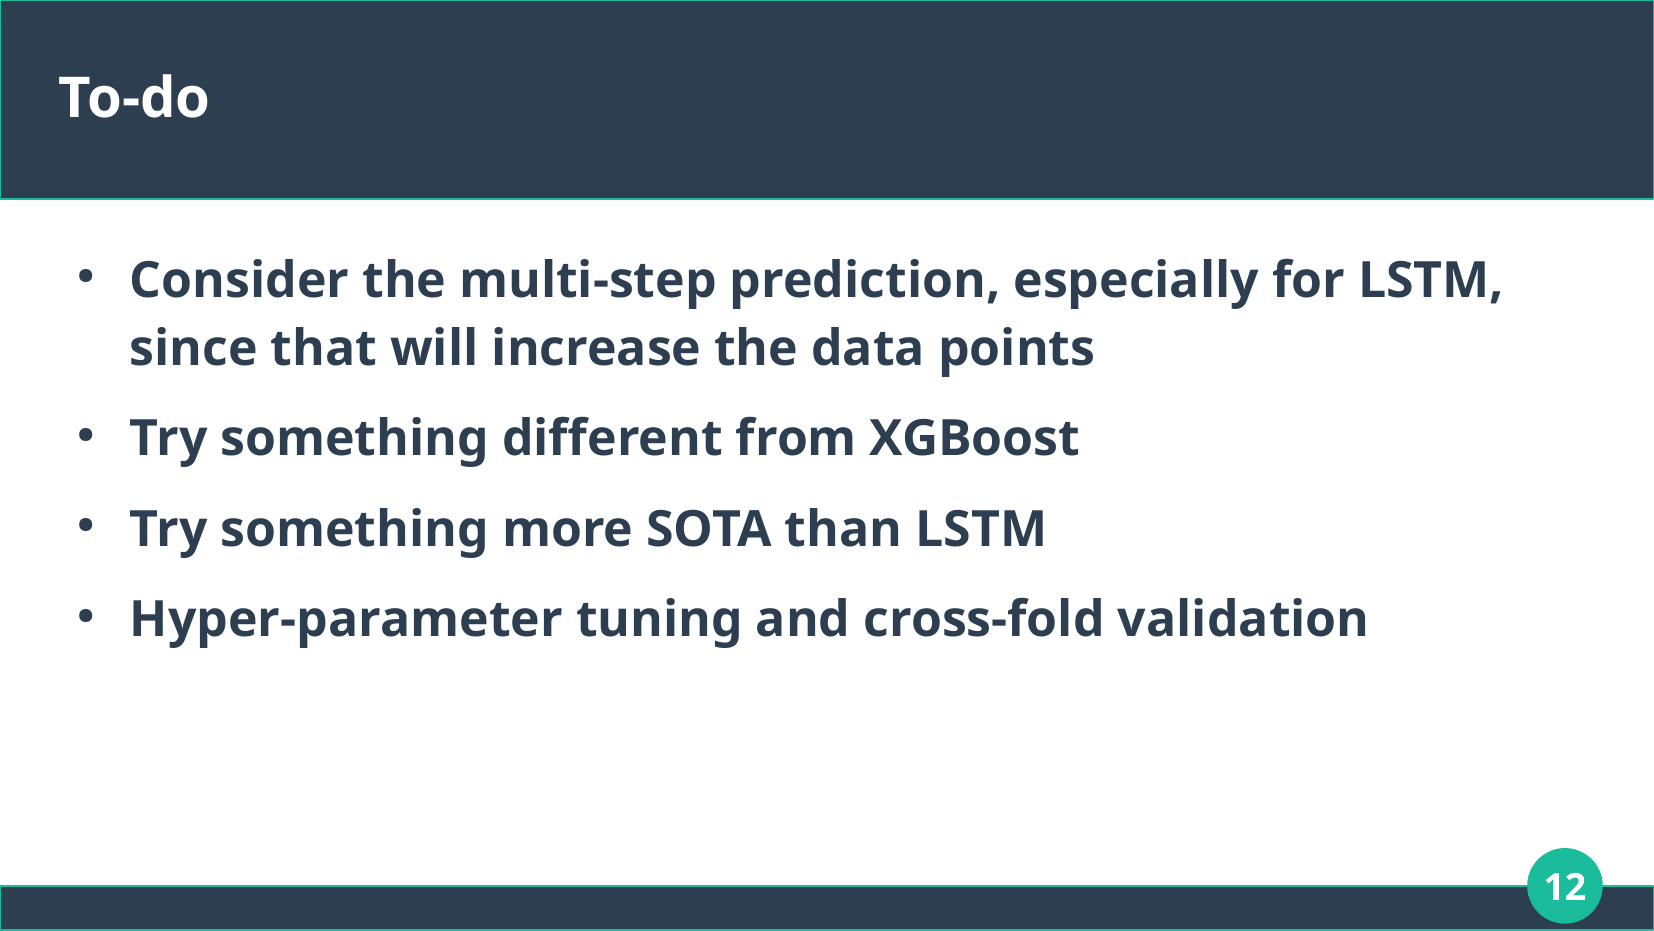

# To-do
Consider the multi-step prediction, especially for LSTM, since that will increase the data points
Try something different from XGBoost
Try something more SOTA than LSTM
Hyper-parameter tuning and cross-fold validation
12